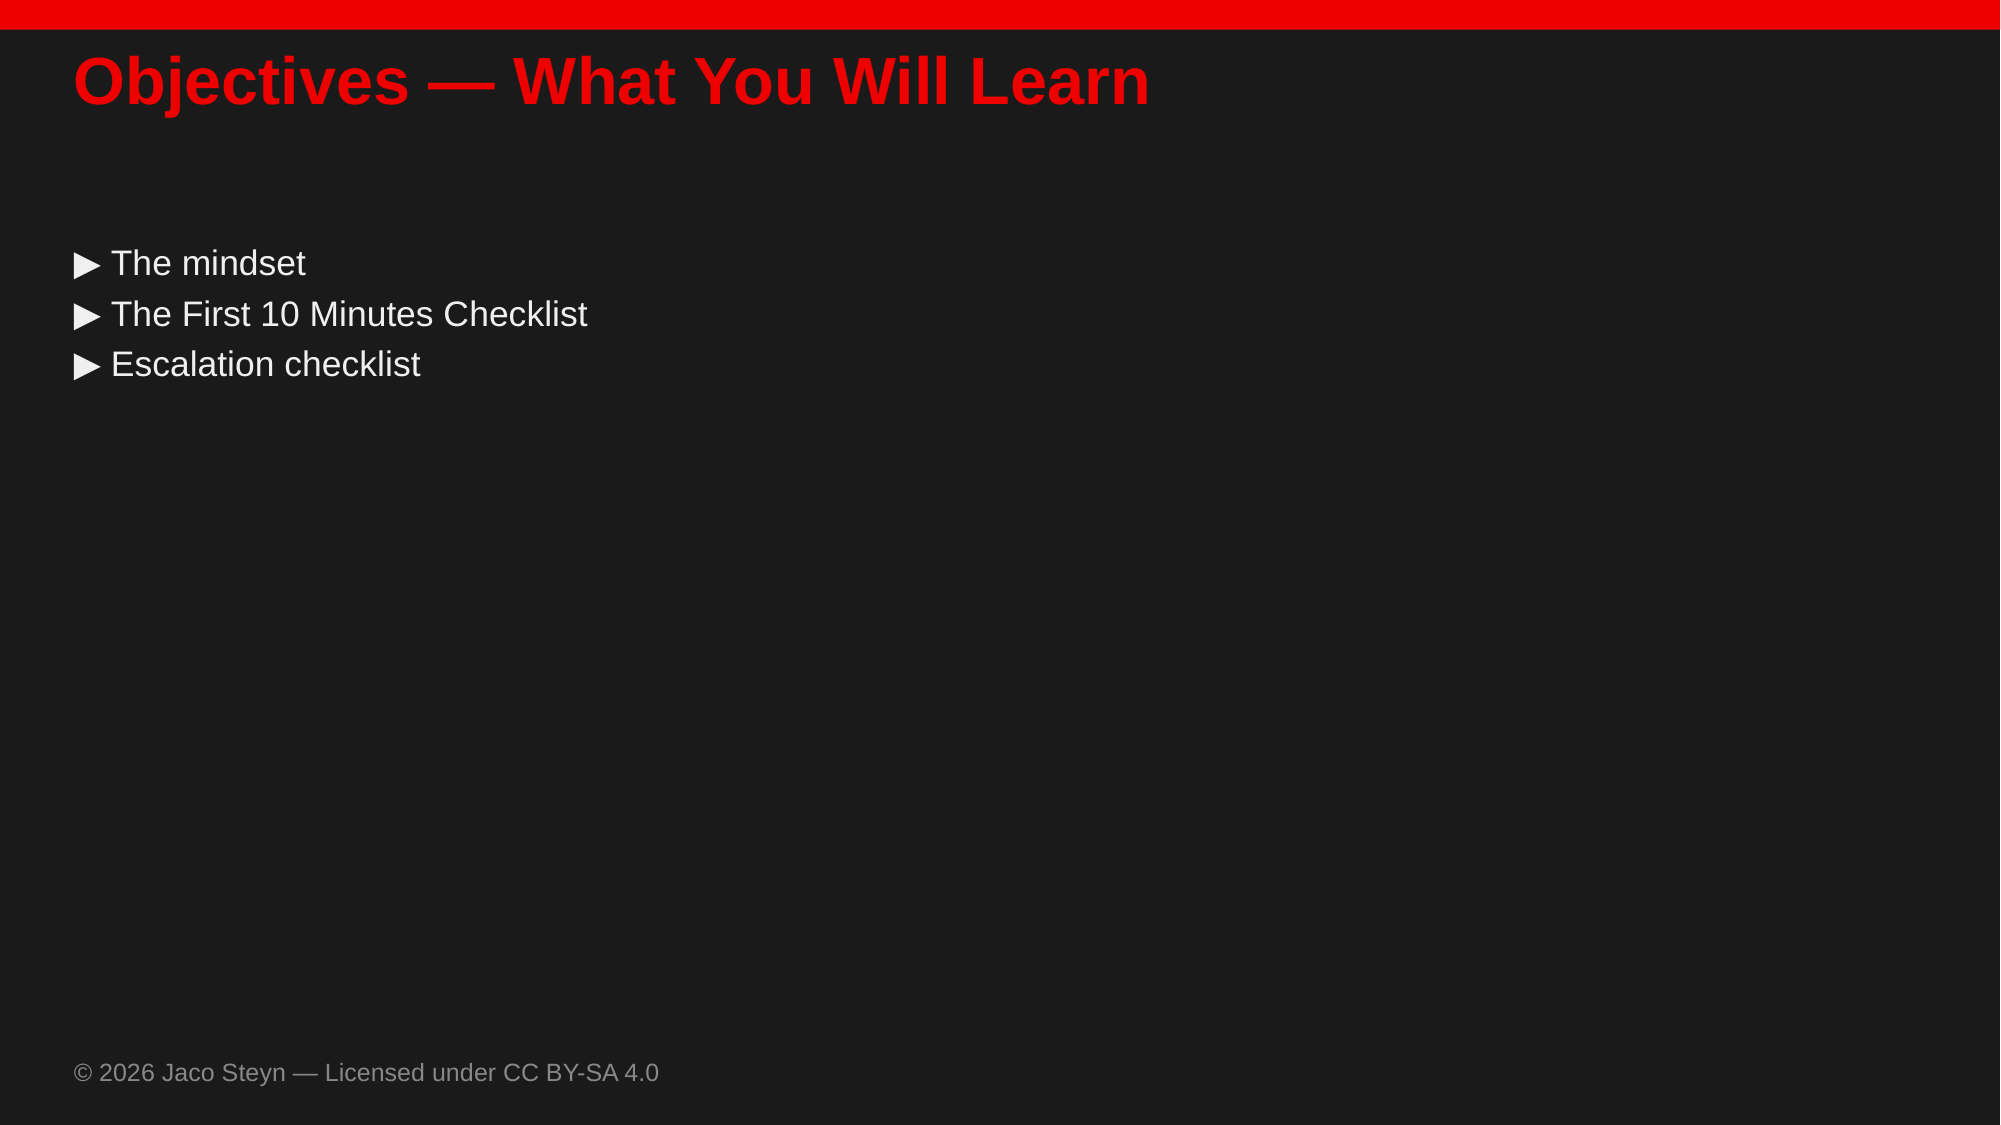

Objectives — What You Will Learn
▶ The mindset
▶ The First 10 Minutes Checklist
▶ Escalation checklist
© 2026 Jaco Steyn — Licensed under CC BY-SA 4.0